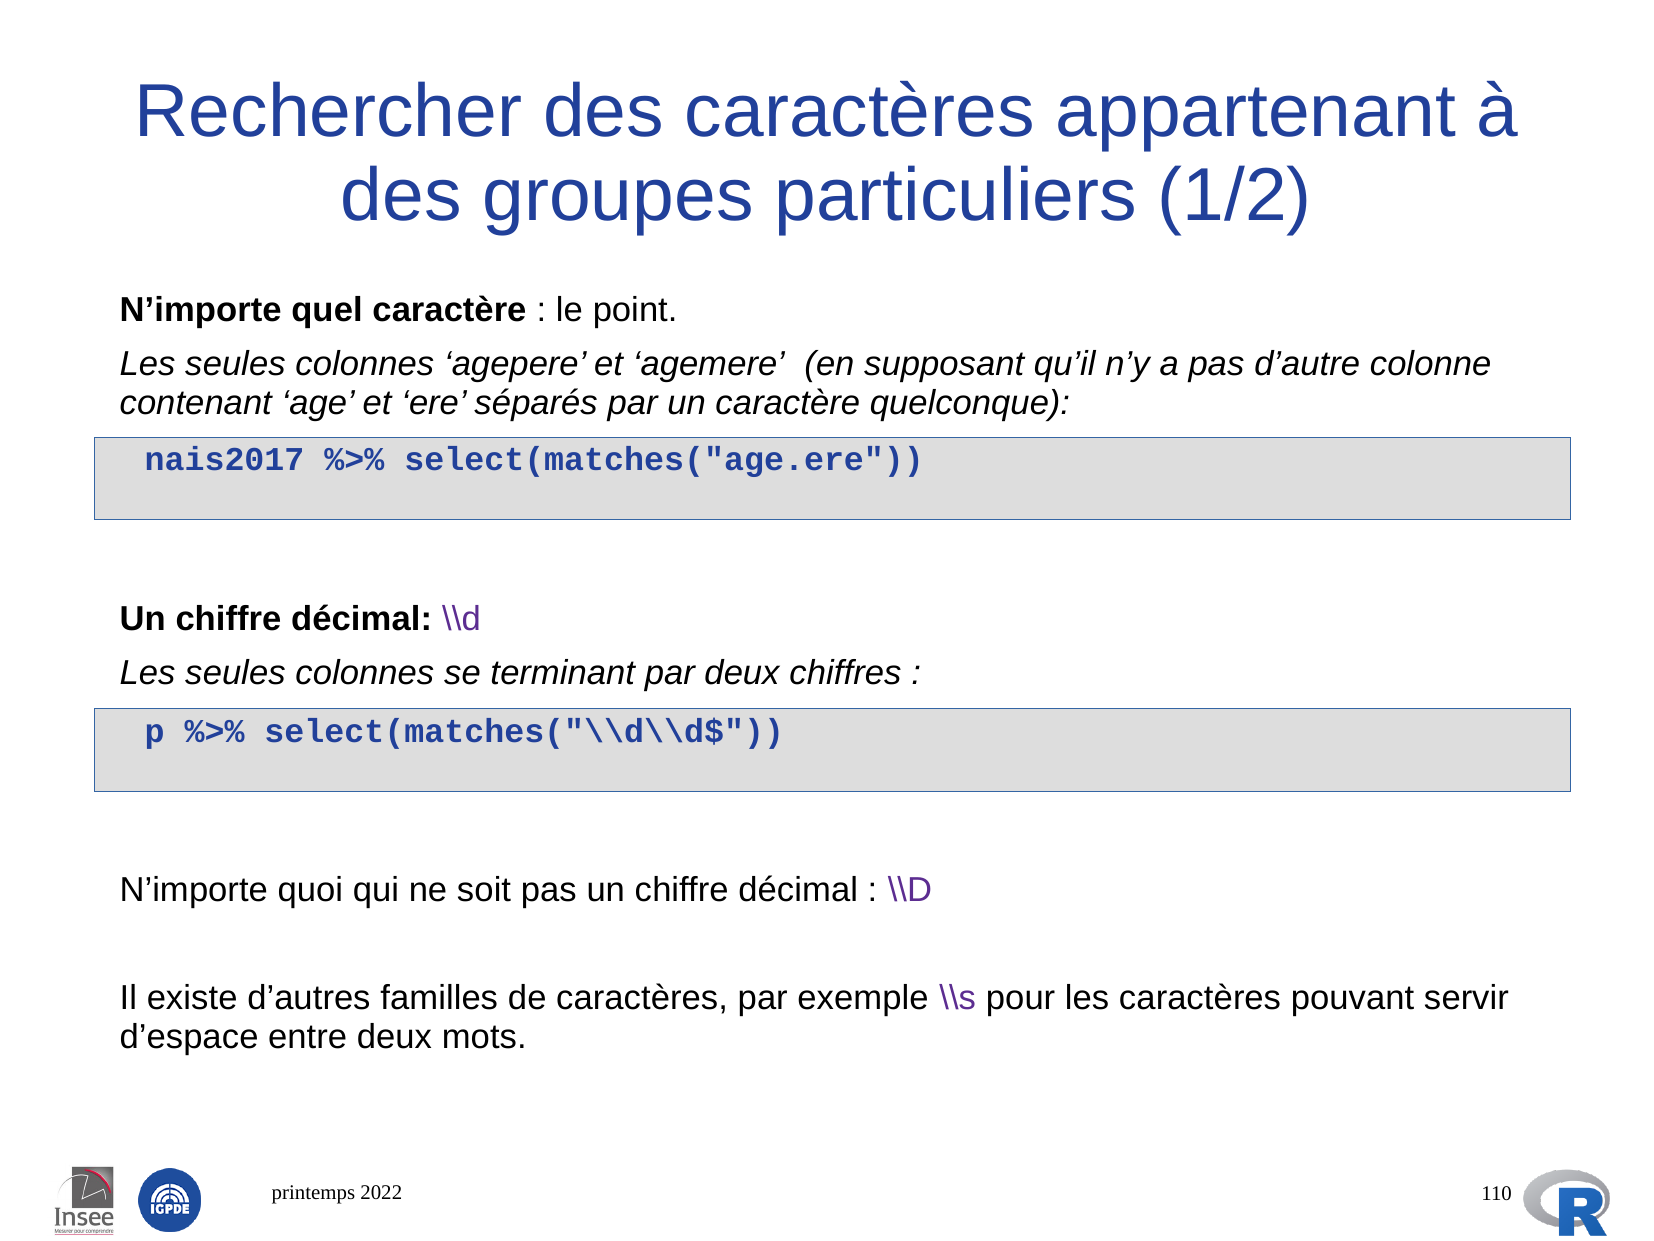

Rechercher des caractères appartenant à des groupes particuliers (1/2)
# N’importe quel caractère : le point.
Les seules colonnes ‘agepere’ et ‘agemere’  (en supposant qu’il n’y a pas d’autre colonne contenant ‘age’ et ‘ere’ séparés par un caractère quelconque):
Un chiffre décimal: \\d
Les seules colonnes se terminant par deux chiffres :
N’importe quoi qui ne soit pas un chiffre décimal : \\D
Il existe d’autres familles de caractères, par exemple \\s pour les caractères pouvant servir d’espace entre deux mots.
nais2017 %>% select(matches("age.ere"))
p %>% select(matches("\\d\\d$"))
printemps 2022
110